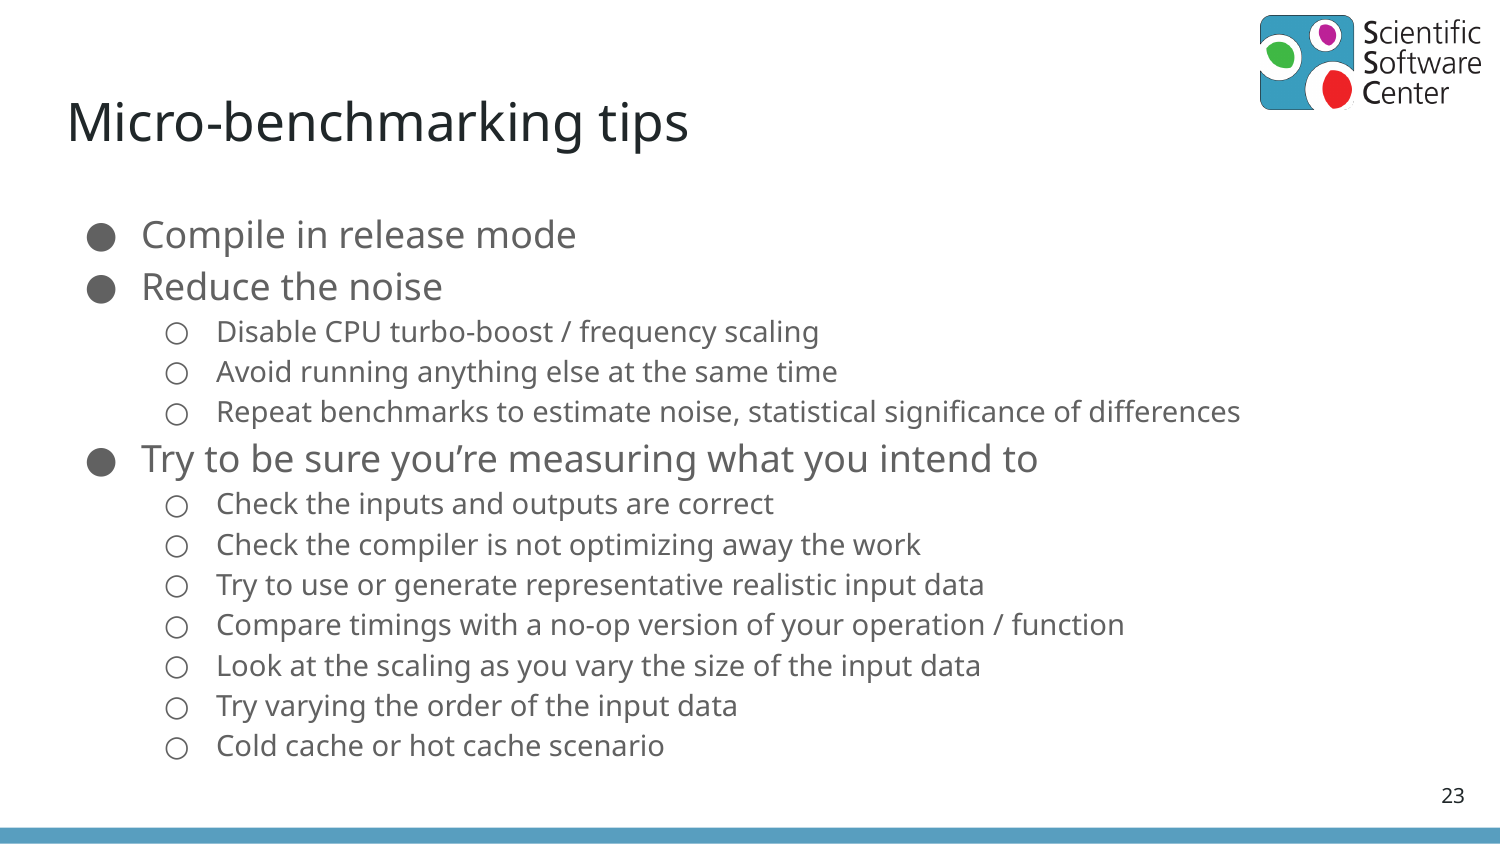

# Micro-benchmarking tips
Compile in release mode
Reduce the noise
Disable CPU turbo-boost / frequency scaling
Avoid running anything else at the same time
Repeat benchmarks to estimate noise, statistical significance of differences
Try to be sure you’re measuring what you intend to
Check the inputs and outputs are correct
Check the compiler is not optimizing away the work
Try to use or generate representative realistic input data
Compare timings with a no-op version of your operation / function
Look at the scaling as you vary the size of the input data
Try varying the order of the input data
Cold cache or hot cache scenario